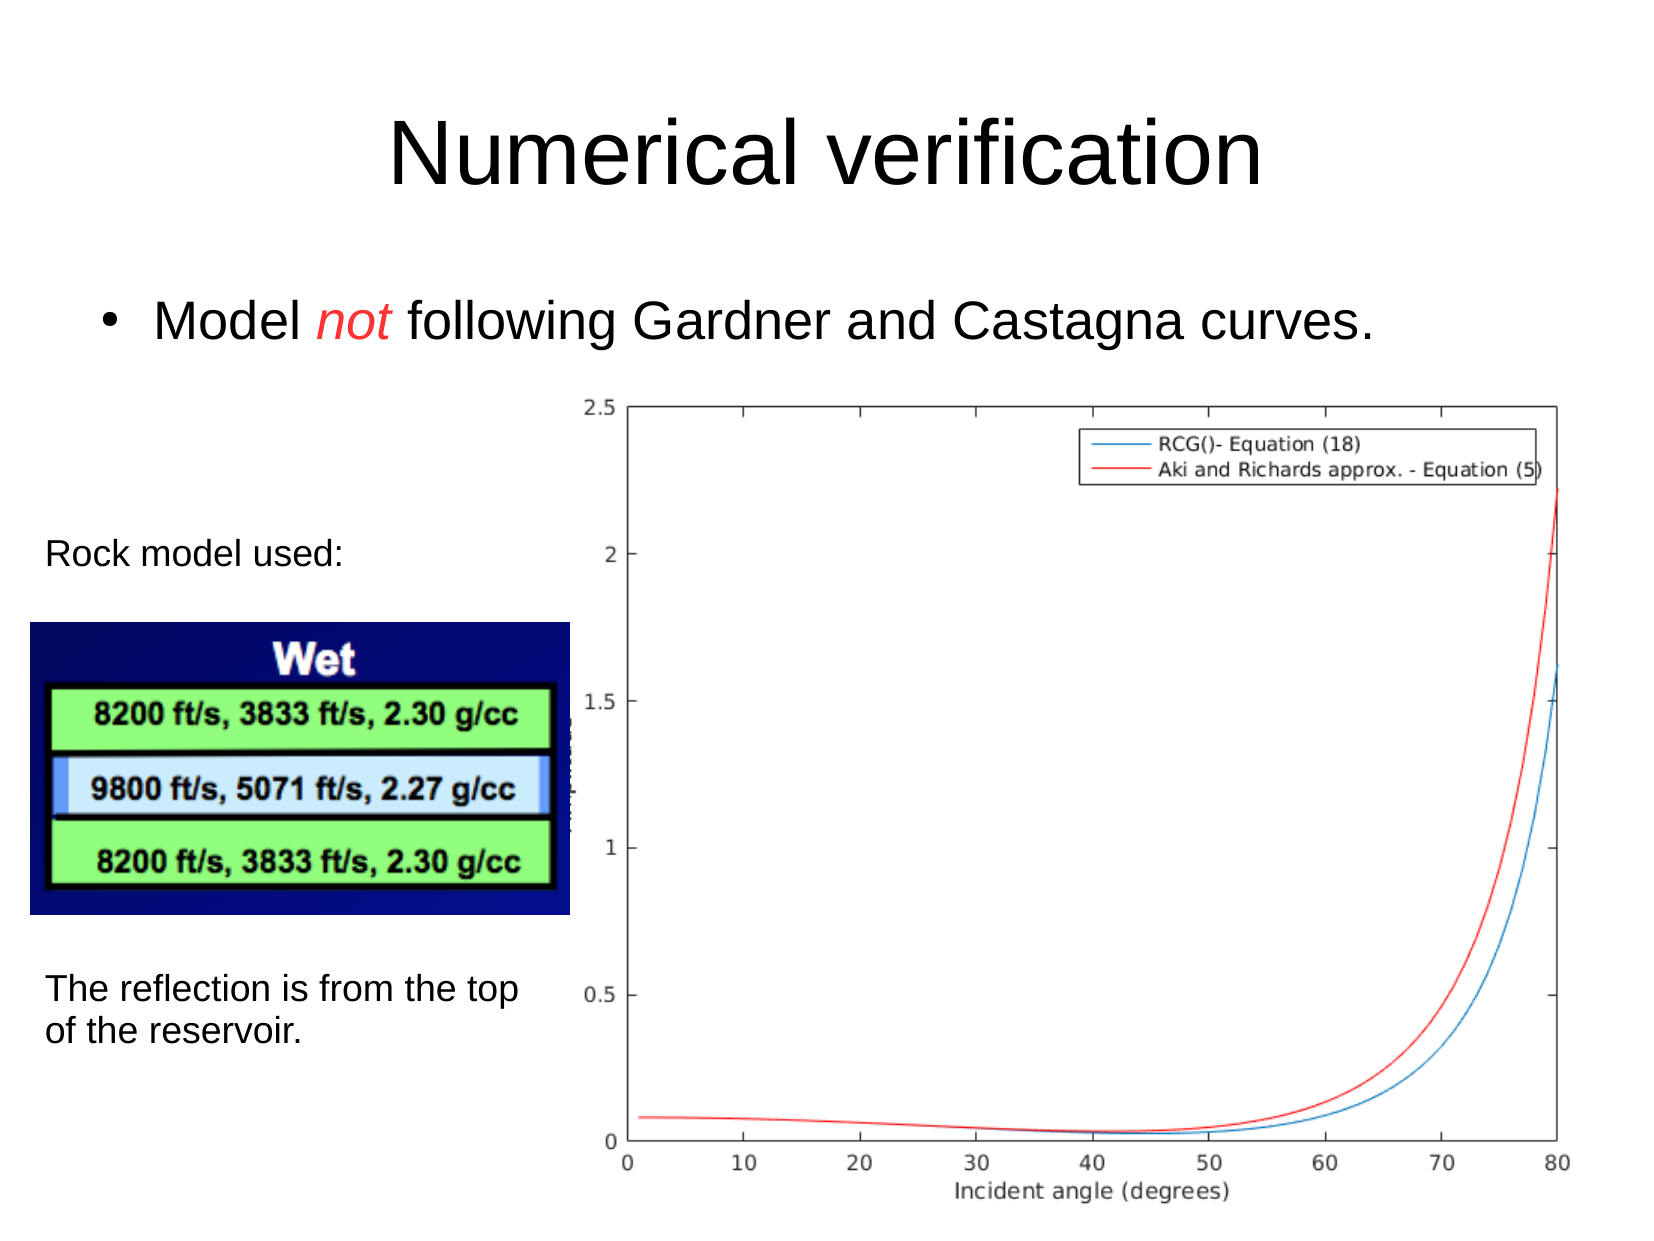

# Numerical verification
Model not following Gardner and Castagna curves.
Rock model used:
The reflection is from the top of the reservoir.